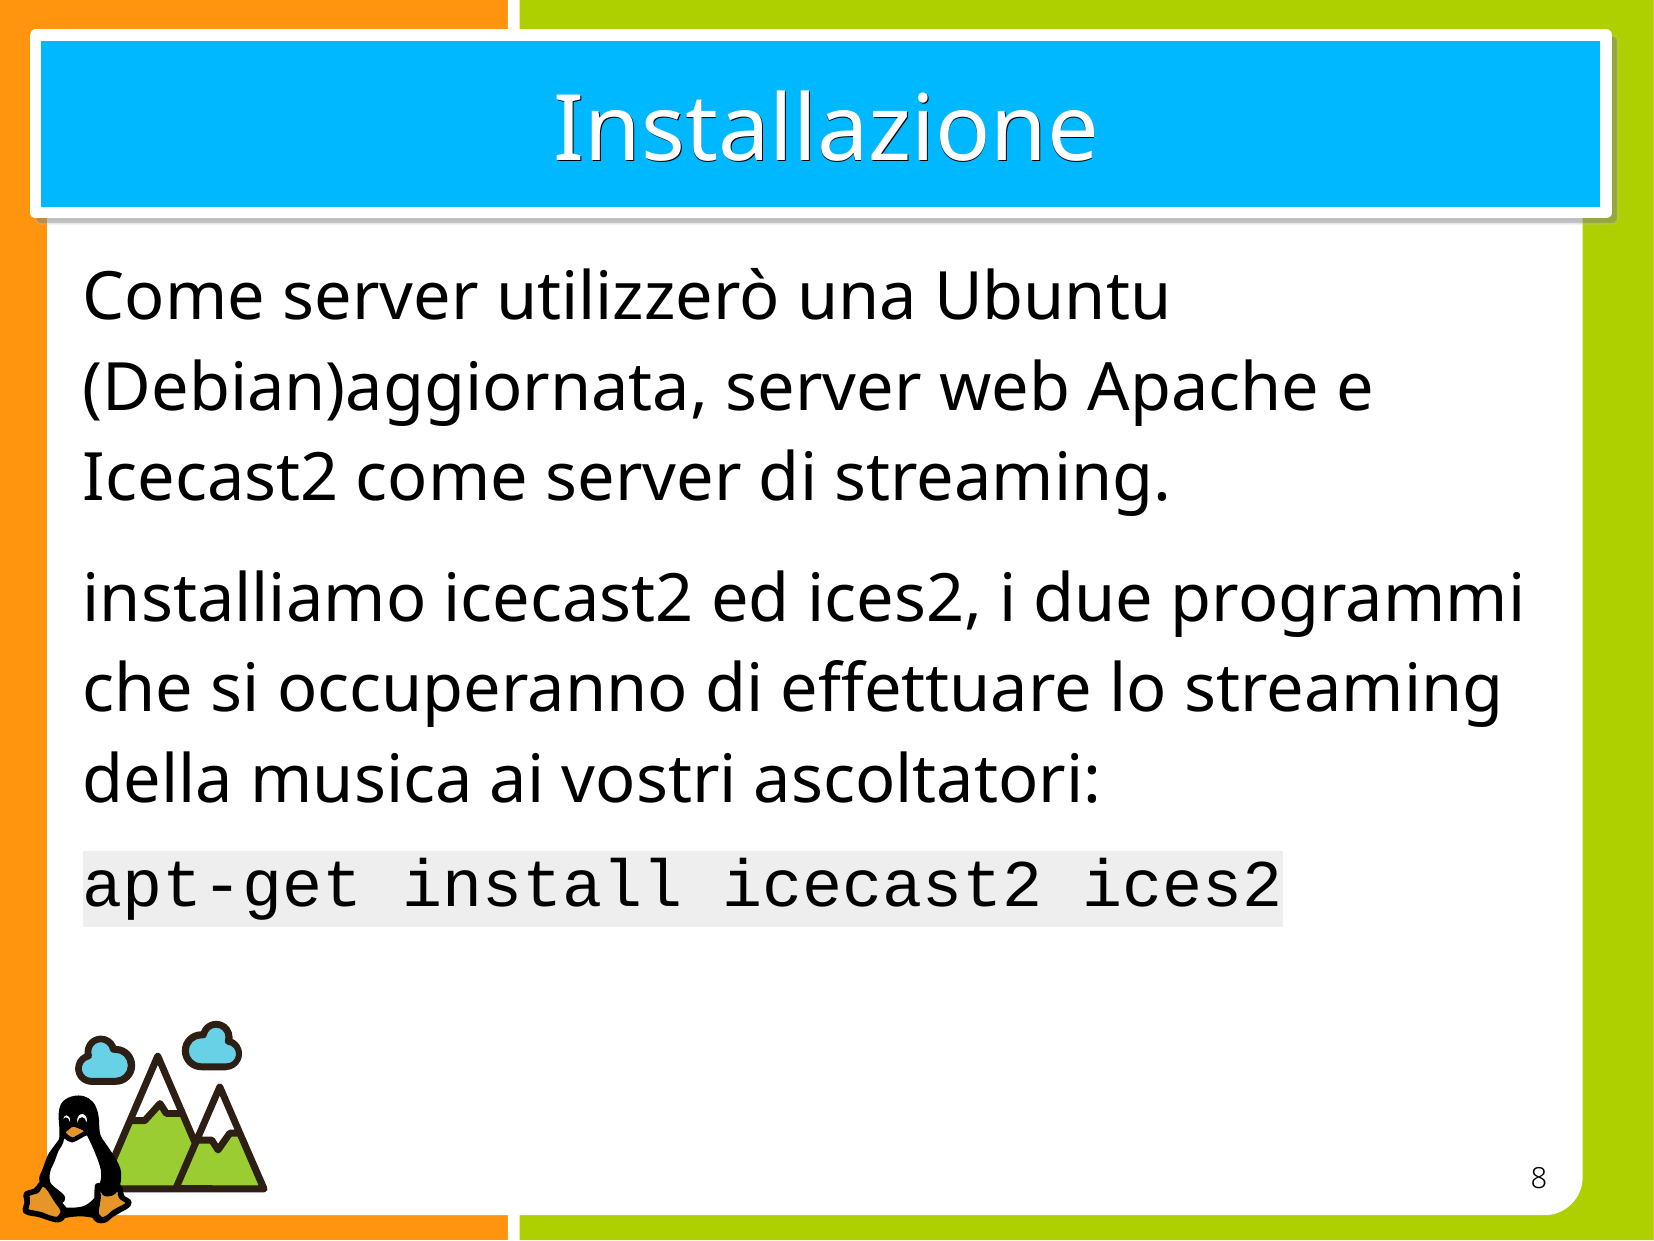

# Installazione
Come server utilizzerò una Ubuntu (Debian)aggiornata, server web Apache e Icecast2 come server di streaming.
installiamo icecast2 ed ices2, i due programmi che si occuperanno di effettuare lo streaming della musica ai vostri ascoltatori:
apt-get install icecast2 ices2
8